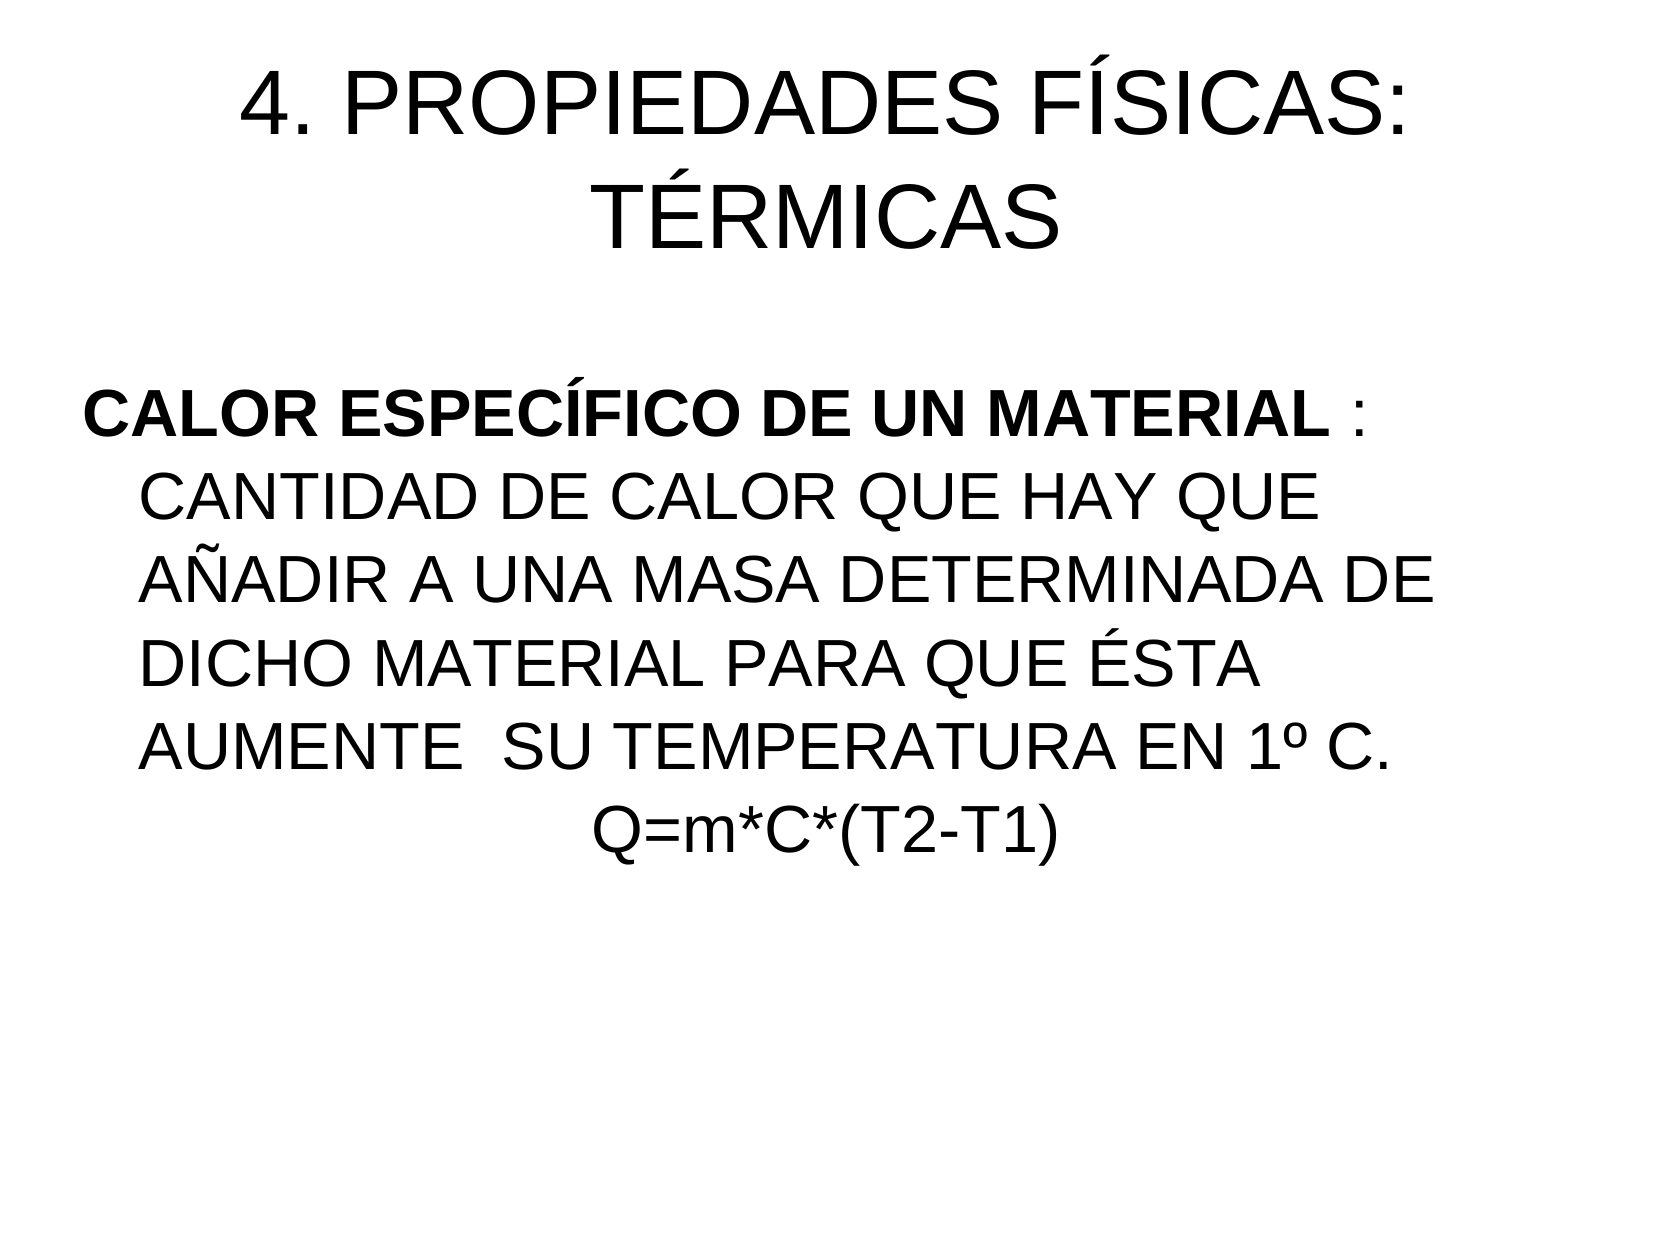

4. PROPIEDADES FÍSICAS: TÉRMICAS
# CALOR ESPECÍFICO DE UN MATERIAL : CANTIDAD DE CALOR QUE HAY QUE AÑADIR A UNA MASA DETERMINADA DE DICHO MATERIAL PARA QUE ÉSTA AUMENTE SU TEMPERATURA EN 1º C.
Q=m*C*(T2-T1)